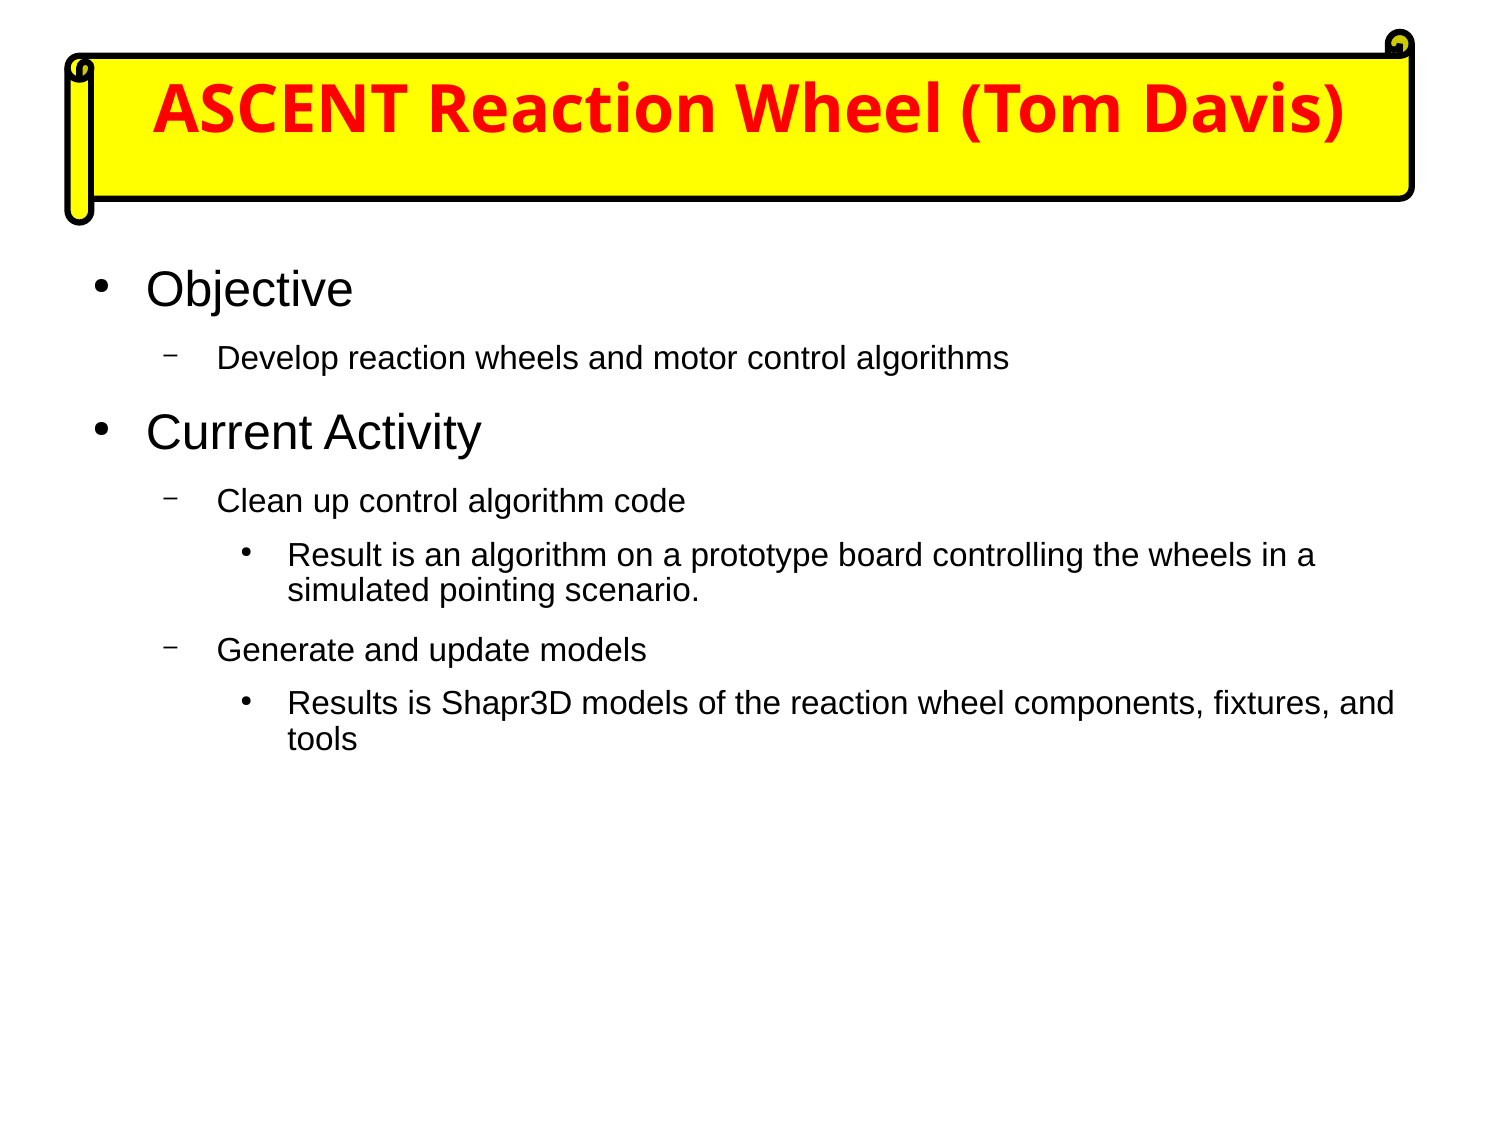

ASCENT Reaction Wheel (Tom Davis)
# Objective
Develop reaction wheels and motor control algorithms
Current Activity
Clean up control algorithm code
Result is an algorithm on a prototype board controlling the wheels in a simulated pointing scenario.
Generate and update models
Results is Shapr3D models of the reaction wheel components, fixtures, and tools